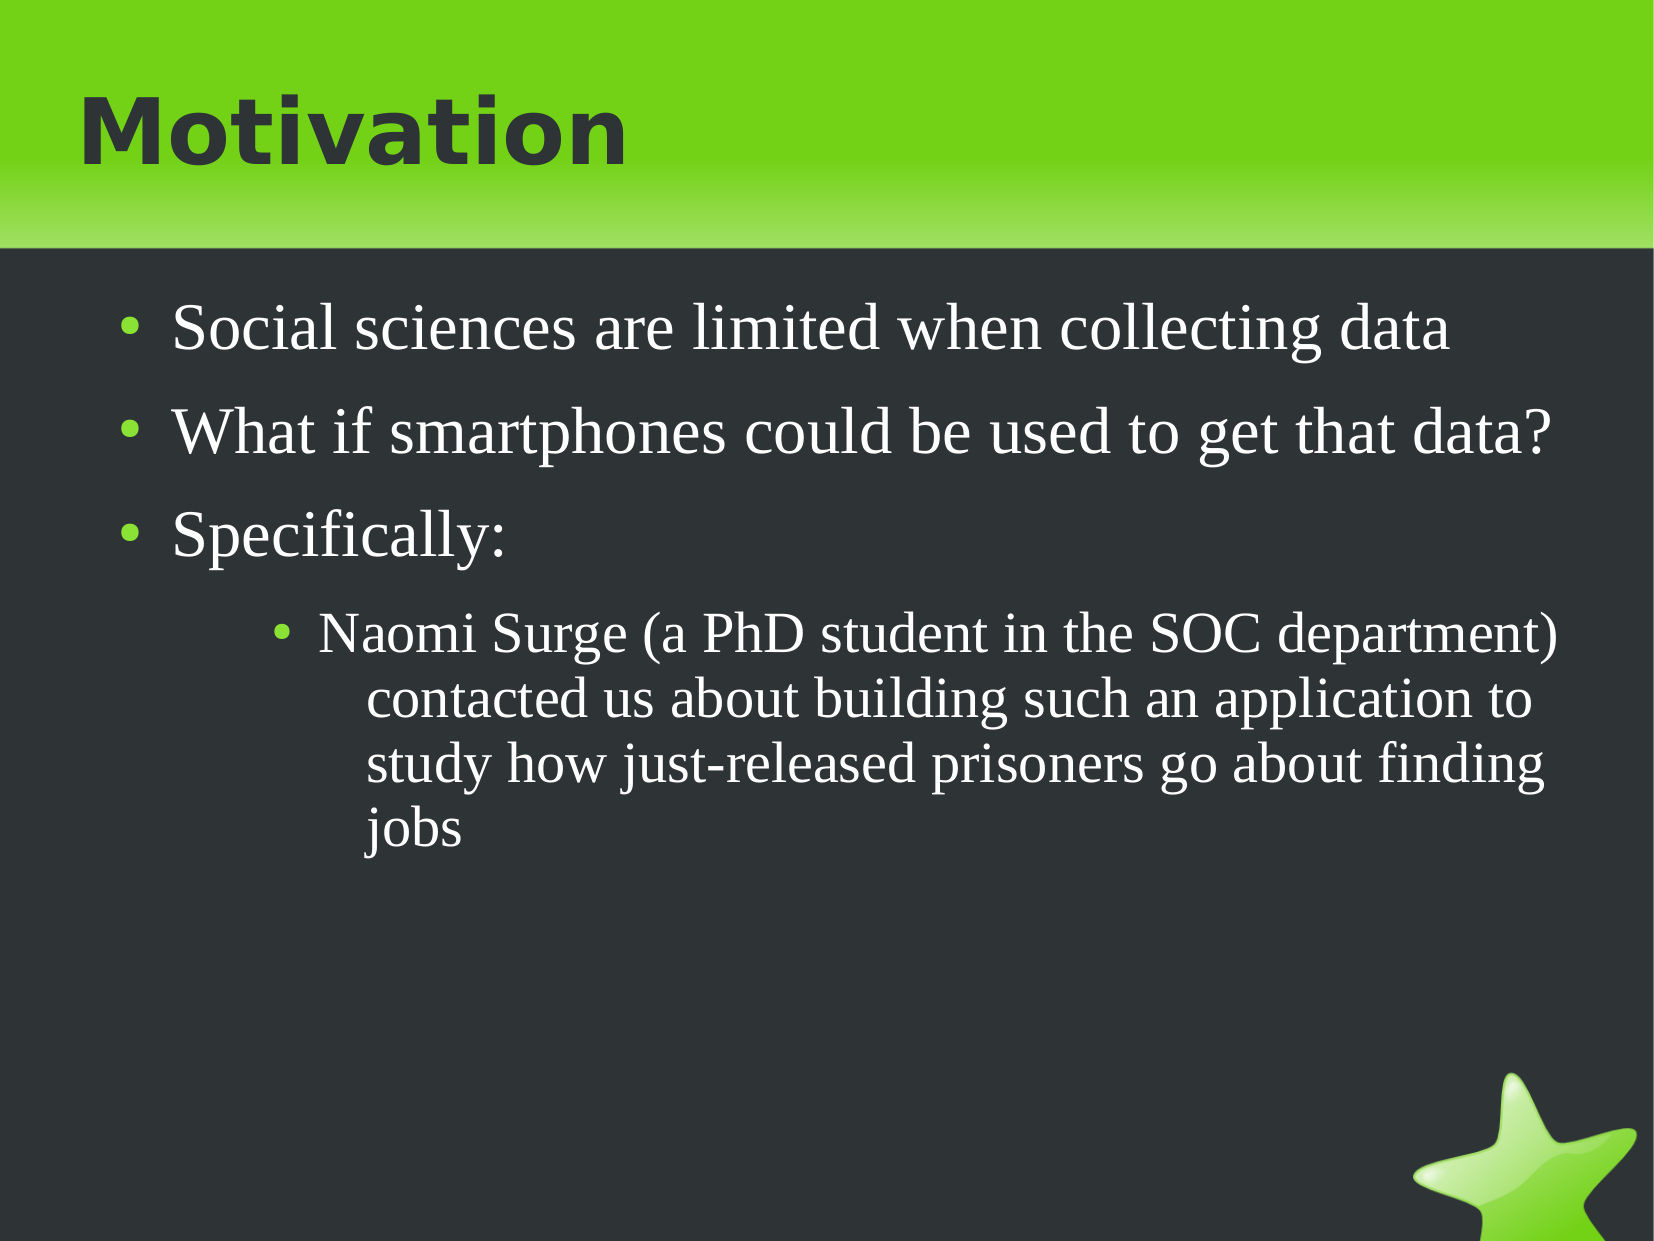

# Motivation
Social sciences are limited when collecting data
What if smartphones could be used to get that data?
Specifically:
Naomi Surge (a PhD student in the SOC department) contacted us about building such an application to study how just-released prisoners go about finding jobs